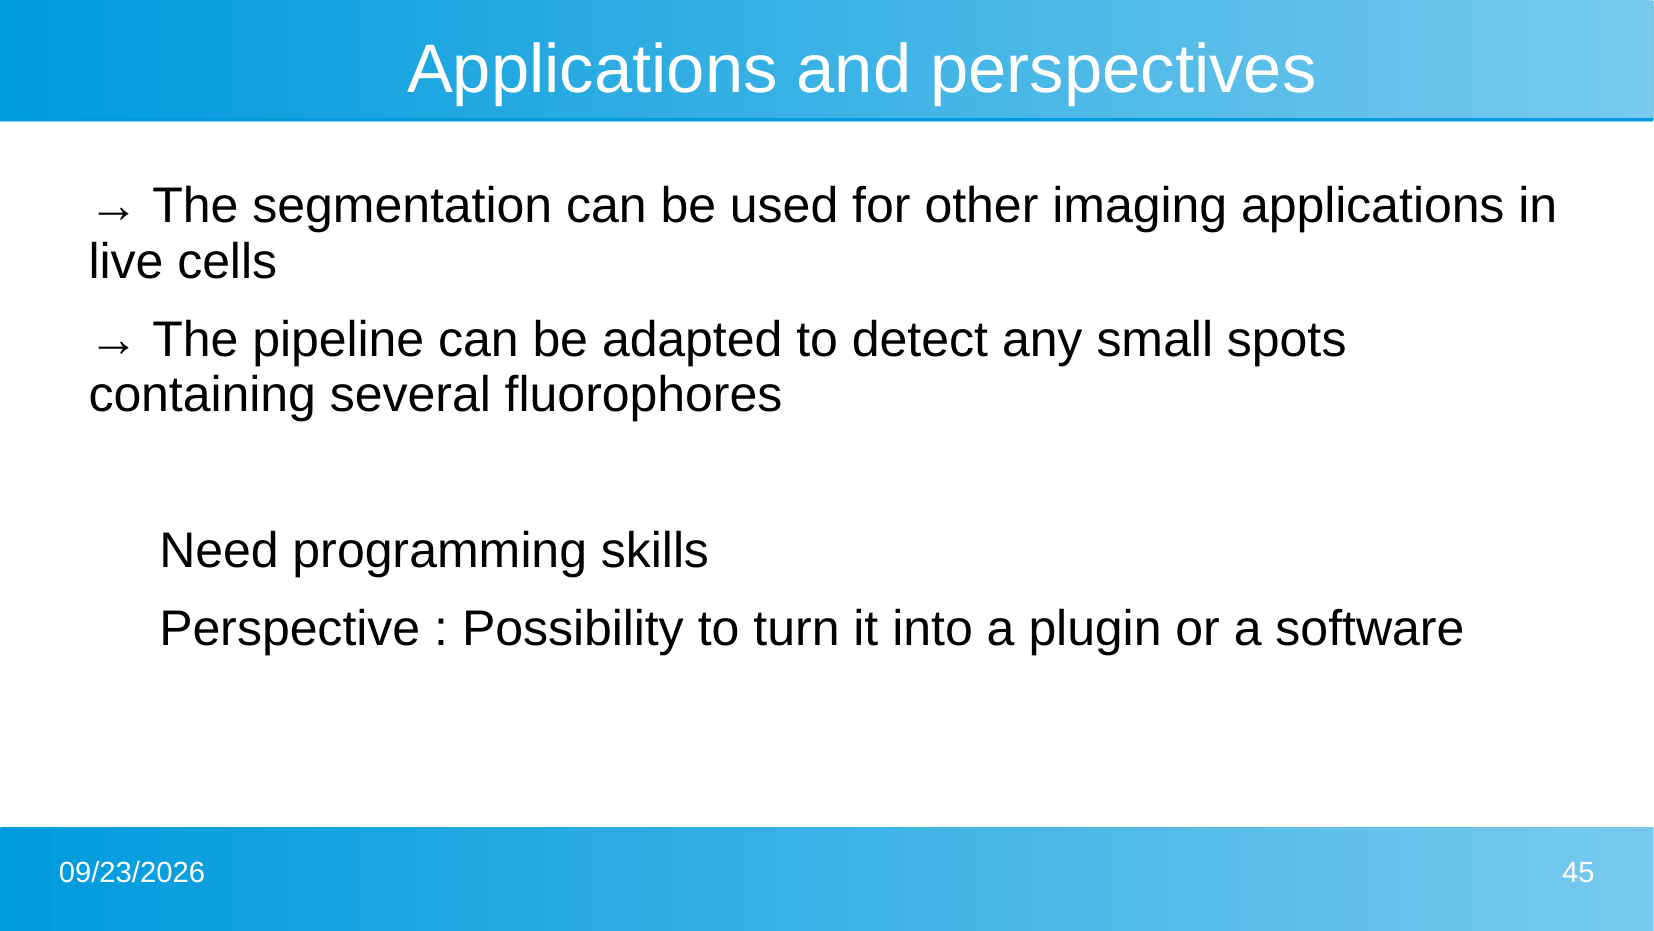

# Applications and perspectives
→ The segmentation can be used for other imaging applications in live cells
→ The pipeline can be adapted to detect any small spots containing several fluorophores
Need programming skills
Perspective : Possibility to turn it into a plugin or a software
45